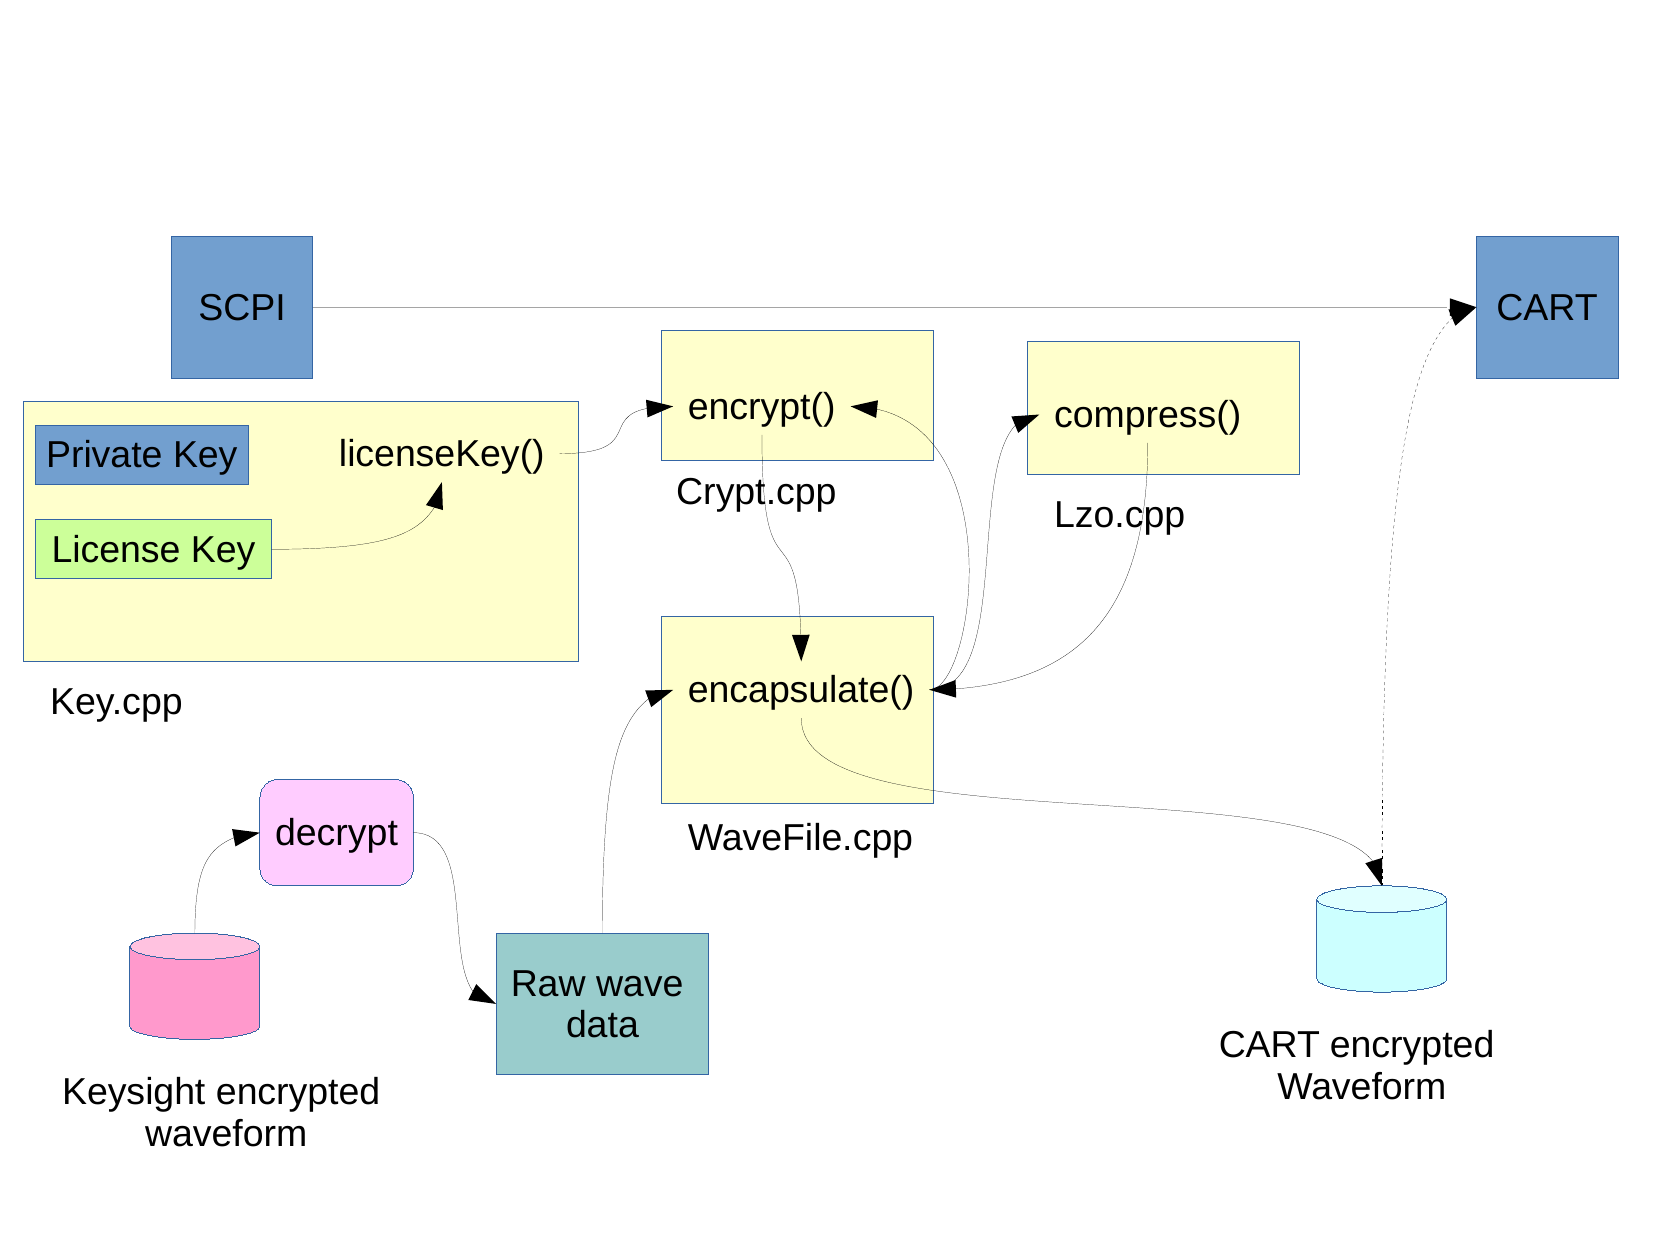

SCPI
CART
encrypt()
compress()
Private Key
licenseKey()
Crypt.cpp
Lzo.cpp
License Key
encapsulate()
Key.cpp
decrypt
WaveFile.cpp
Raw wave
data
CART encrypted
Waveform
Keysight encrypted
waveform